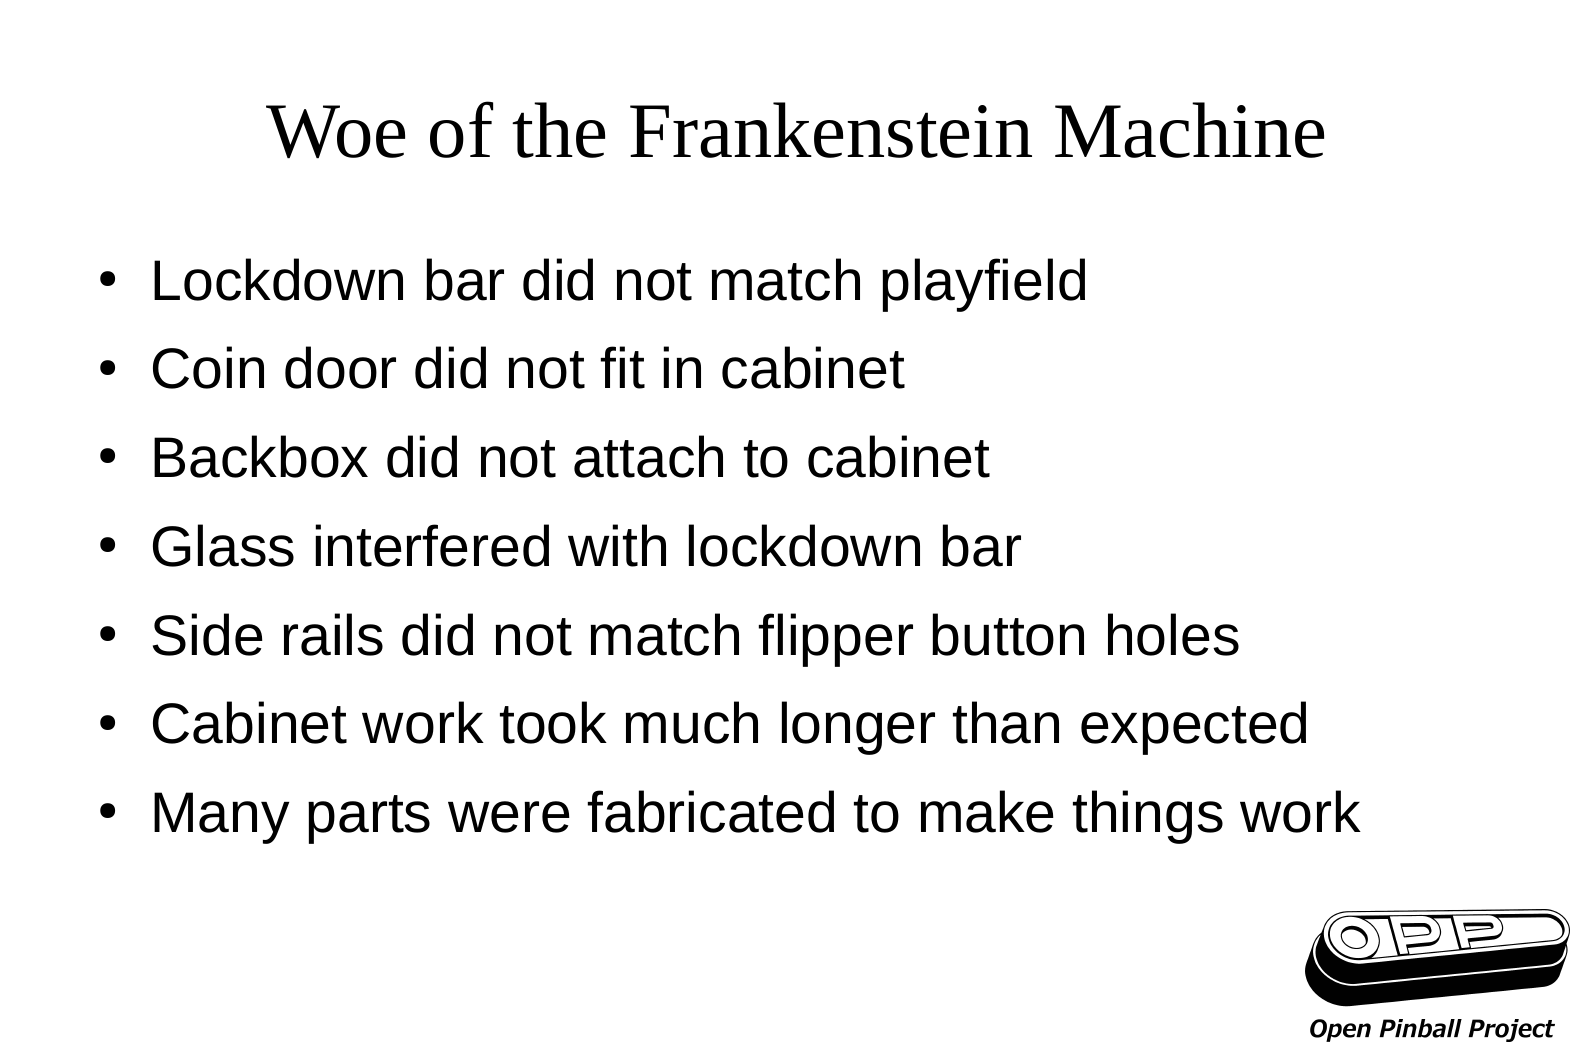

# Woe of the Frankenstein Machine
Lockdown bar did not match playfield
Coin door did not fit in cabinet
Backbox did not attach to cabinet
Glass interfered with lockdown bar
Side rails did not match flipper button holes
Cabinet work took much longer than expected
Many parts were fabricated to make things work